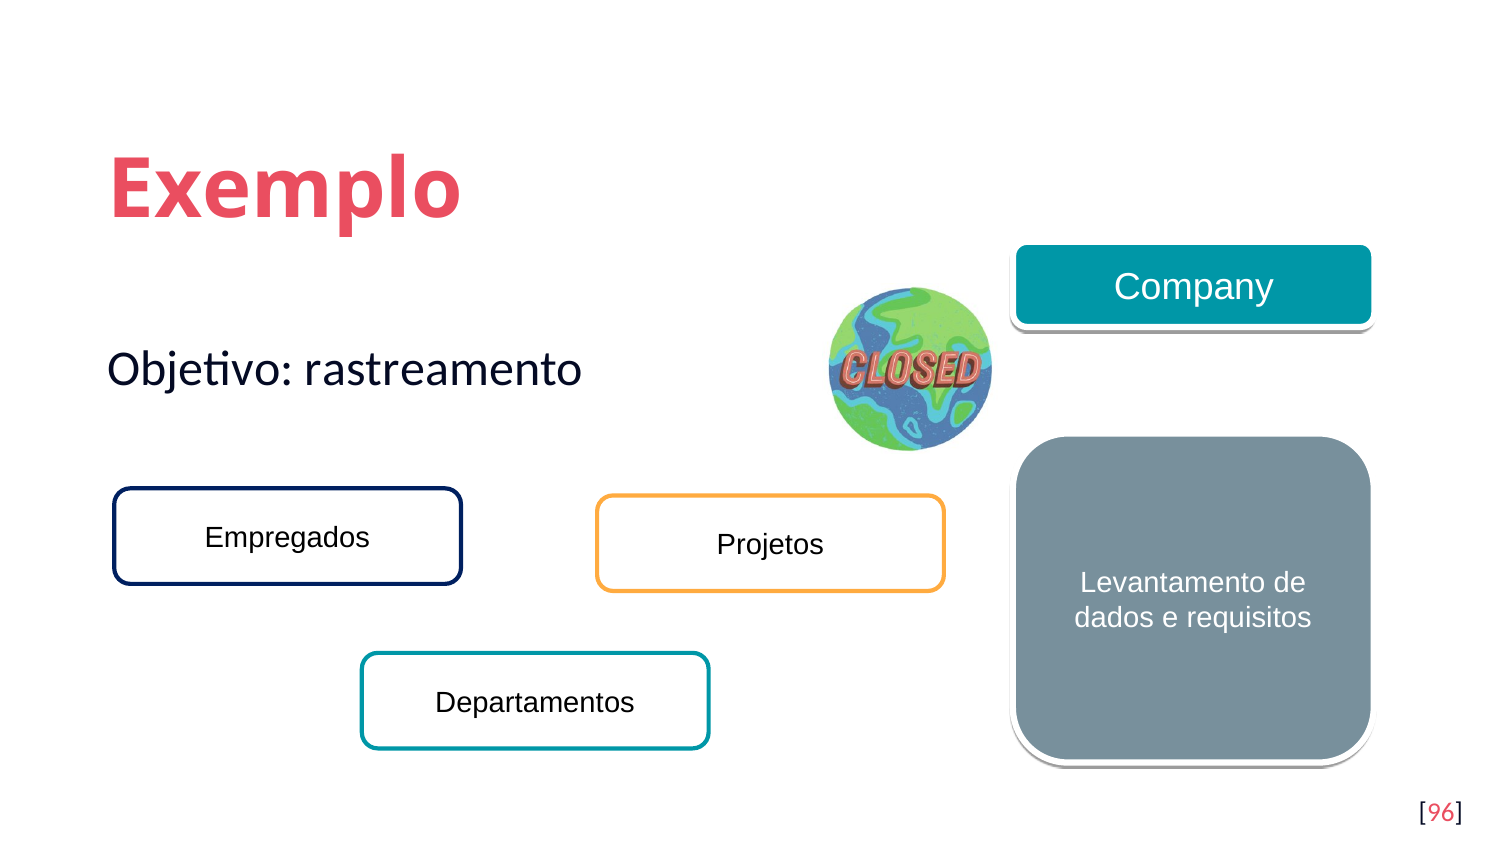

Exemplo
Company
Objetivo: rastreamento
Levantamento de dados e requisitos
Empregados
Projetos
Departamentos